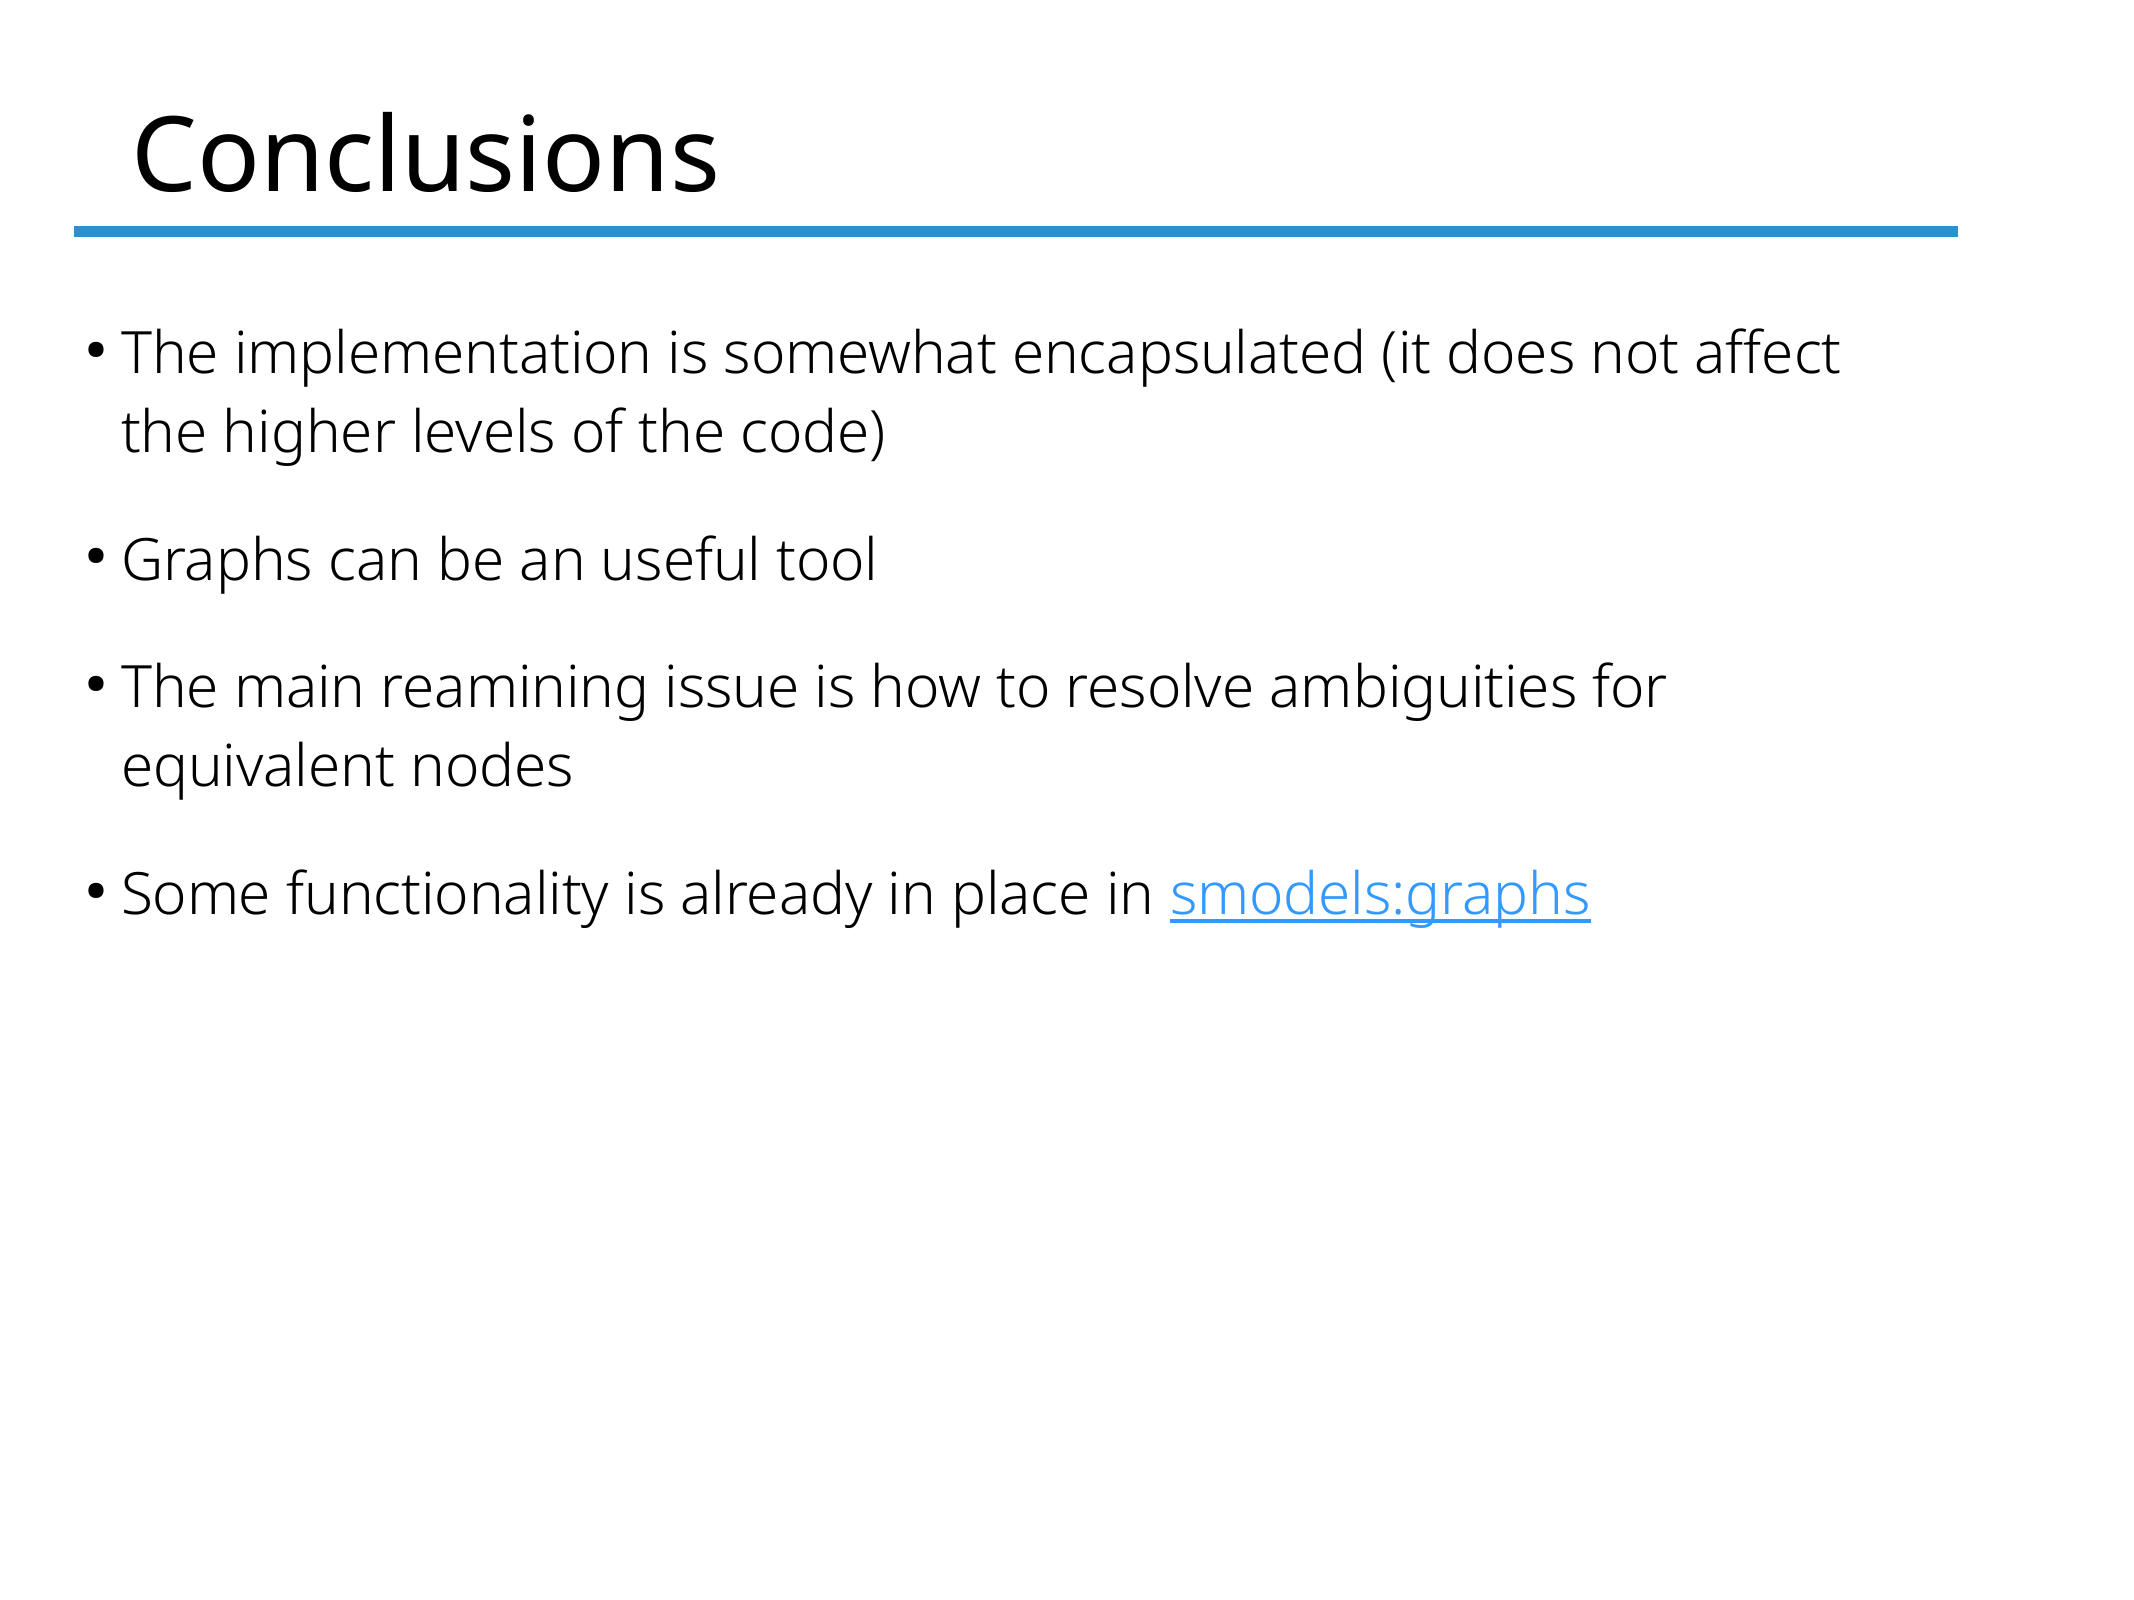

Conclusions
The implementation is somewhat encapsulated (it does not affect the higher levels of the code)
Graphs can be an useful tool
The main reamining issue is how to resolve ambiguities for equivalent nodes
Some functionality is already in place in smodels:graphs